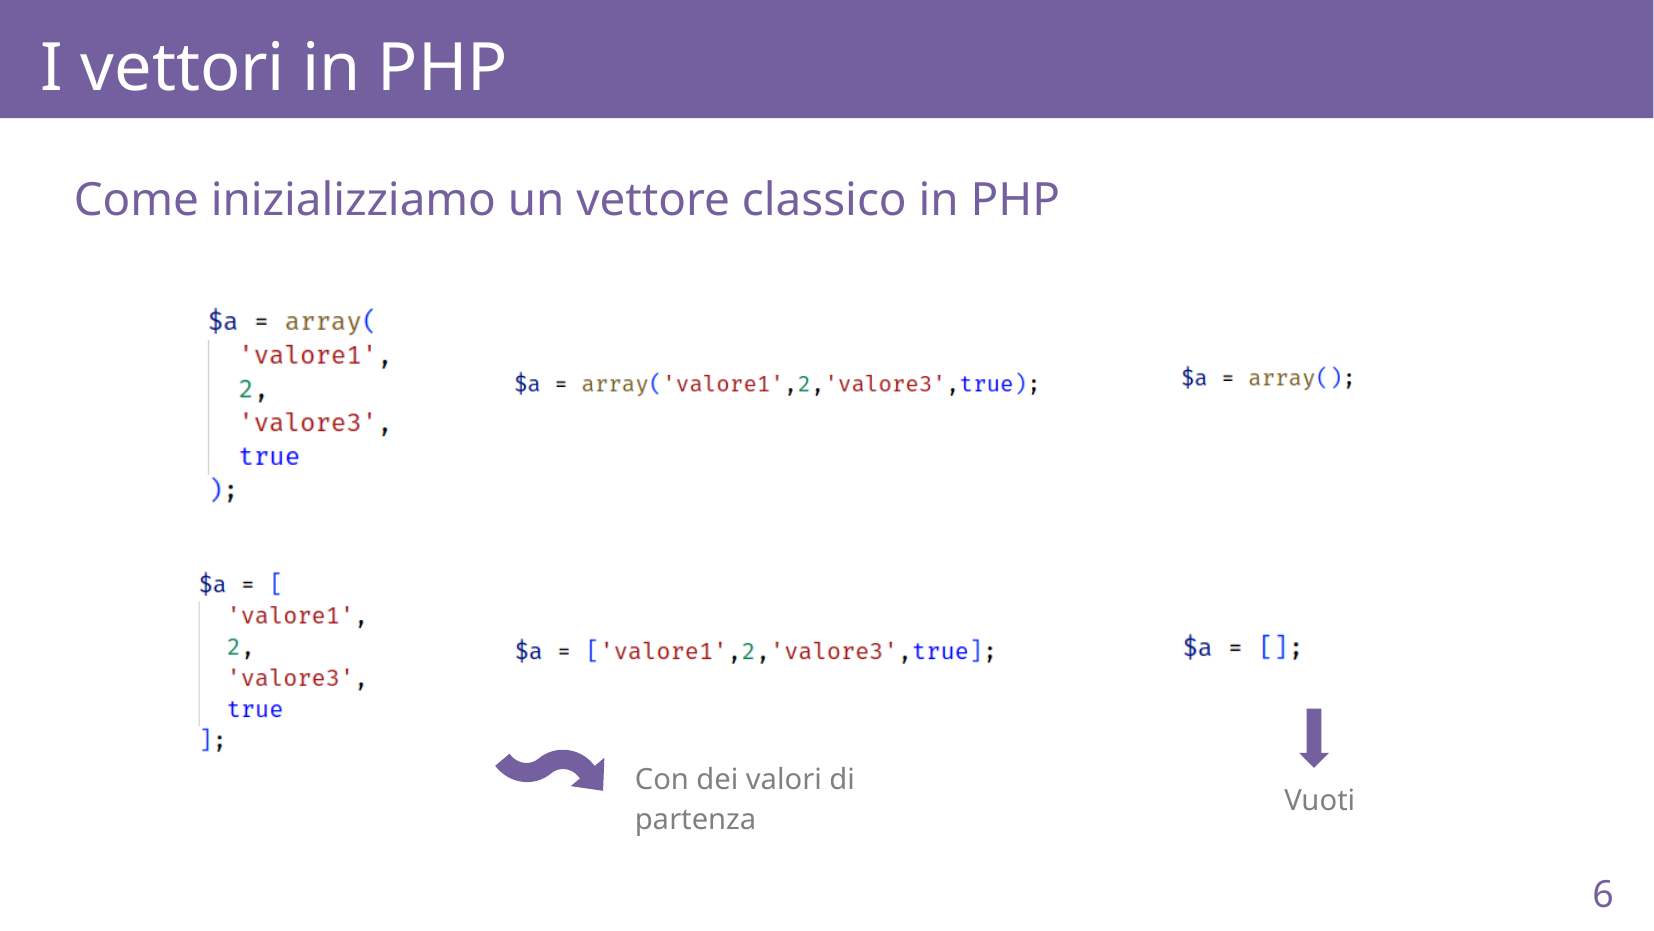

I vettori in PHP
Come inizializziamo un vettore classico in PHP
Con dei valori di partenza
Vuoti